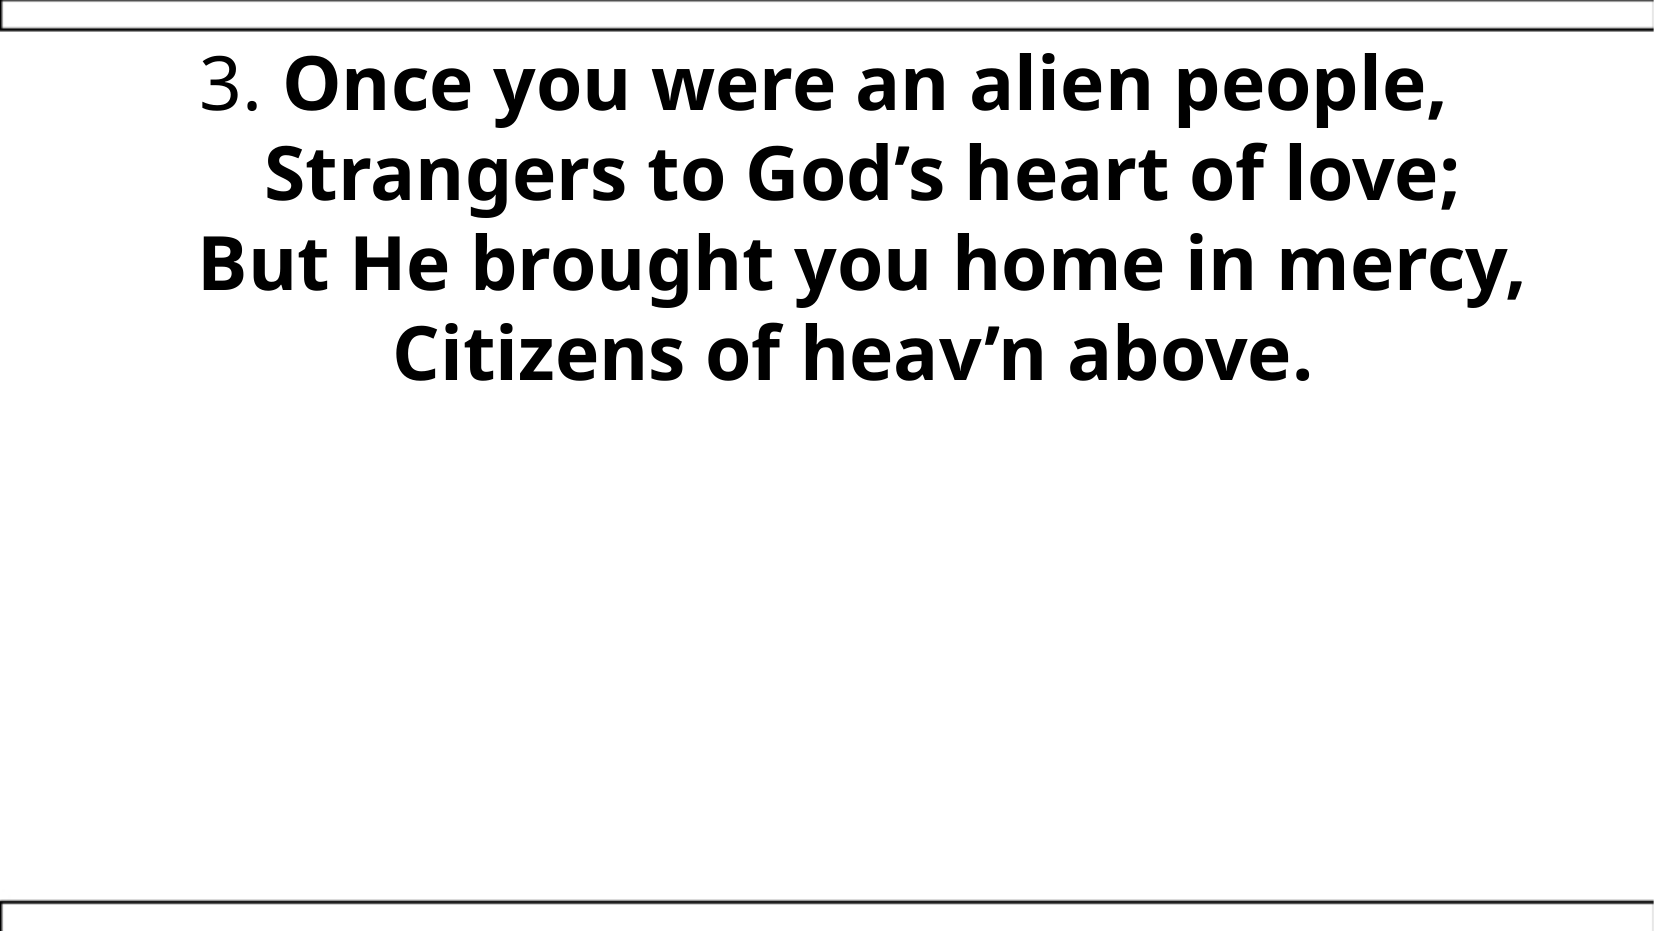

3. Once you were an alien people,
 Strangers to God’s heart of love;
 But He brought you home in mercy,
 Citizens of heav’n above.